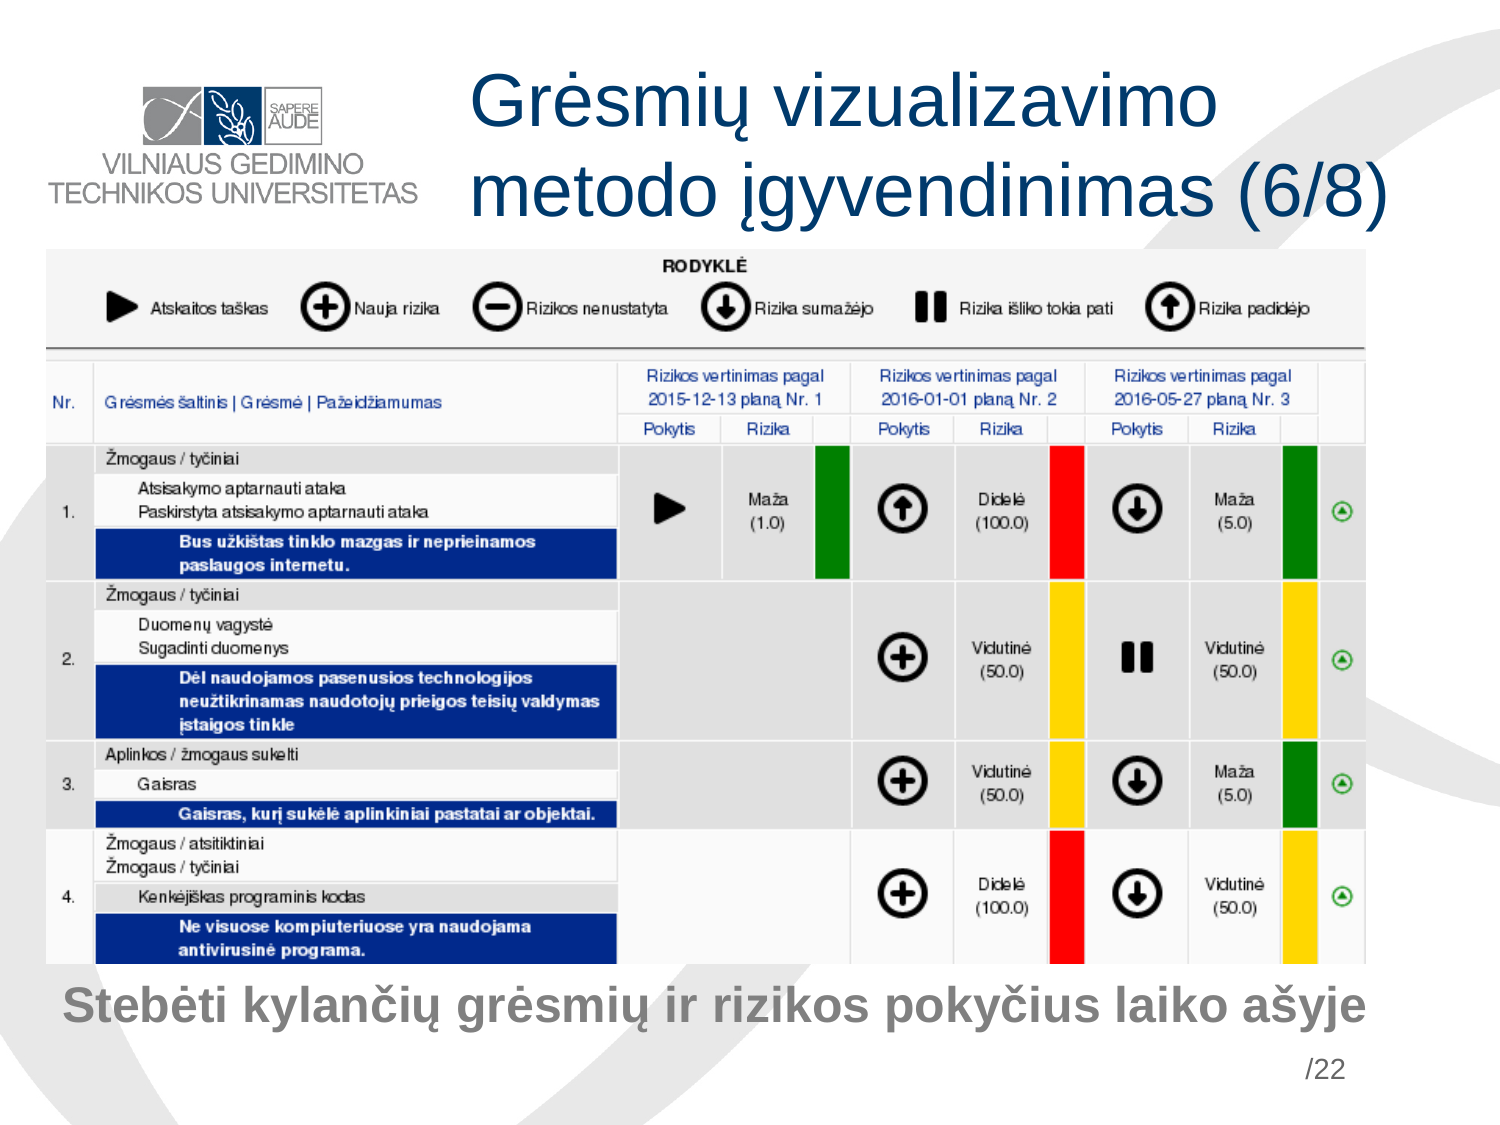

Grėsmių vizualizavimo metodo įgyvendinimas (6/8)
Stebėti kylančių grėsmių ir rizikos pokyčius laiko ašyje
/22